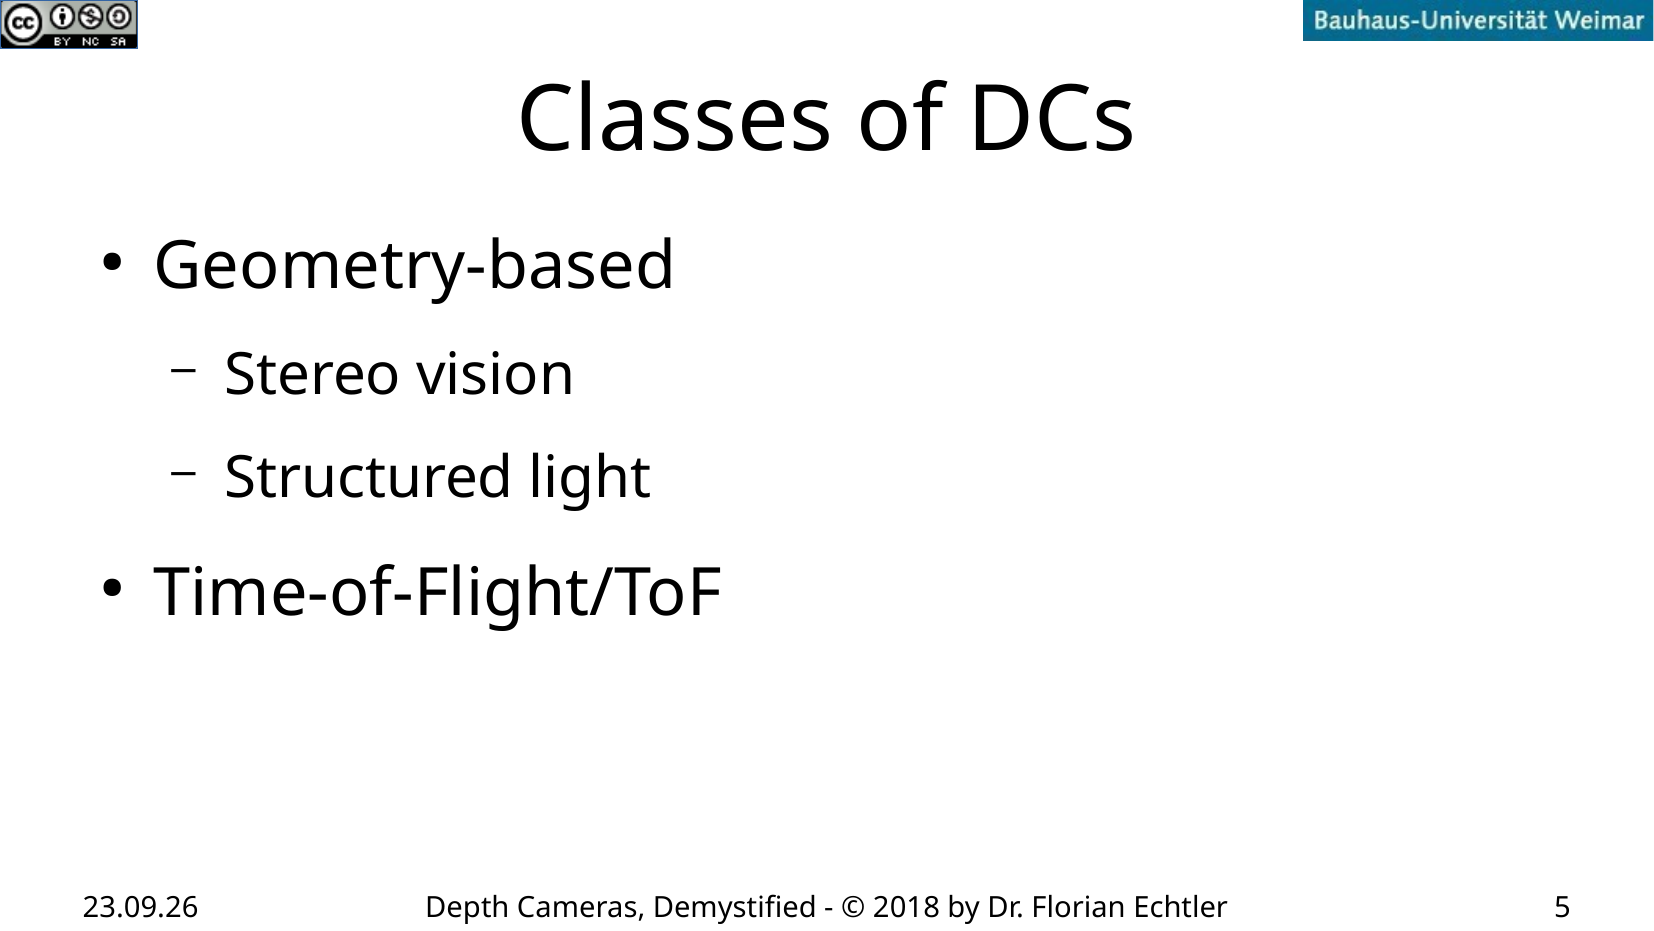

# Classes of DCs
Geometry-based
Stereo vision
Structured light
Time-of-Flight/ToF
Depth Cameras, Demystified - © 2018 by Dr. Florian Echtler
5